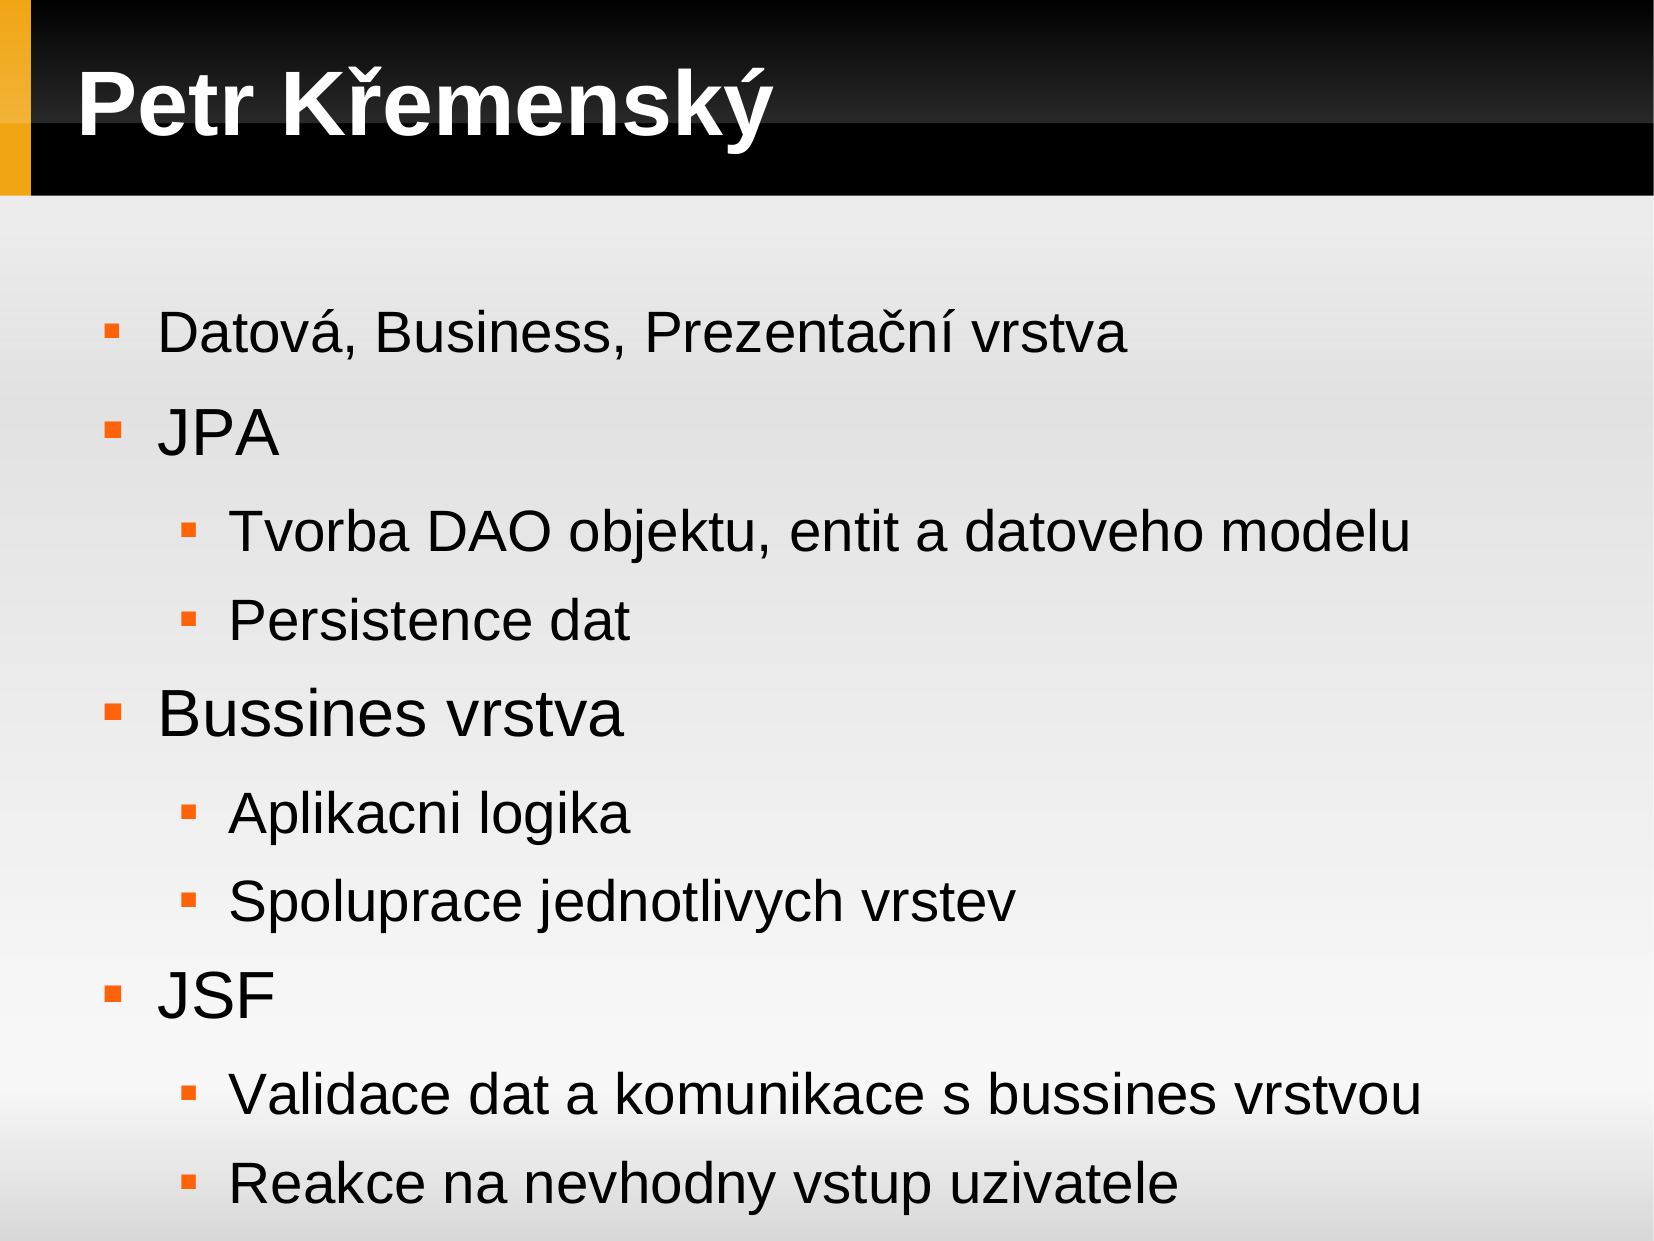

# Petr Křemenský
Datová, Business, Prezentační vrstva
JPA
Tvorba DAO objektu, entit a datoveho modelu
Persistence dat
Bussines vrstva
Aplikacni logika
Spoluprace jednotlivych vrstev
JSF
Validace dat a komunikace s bussines vrstvou
Reakce na nevhodny vstup uzivatele